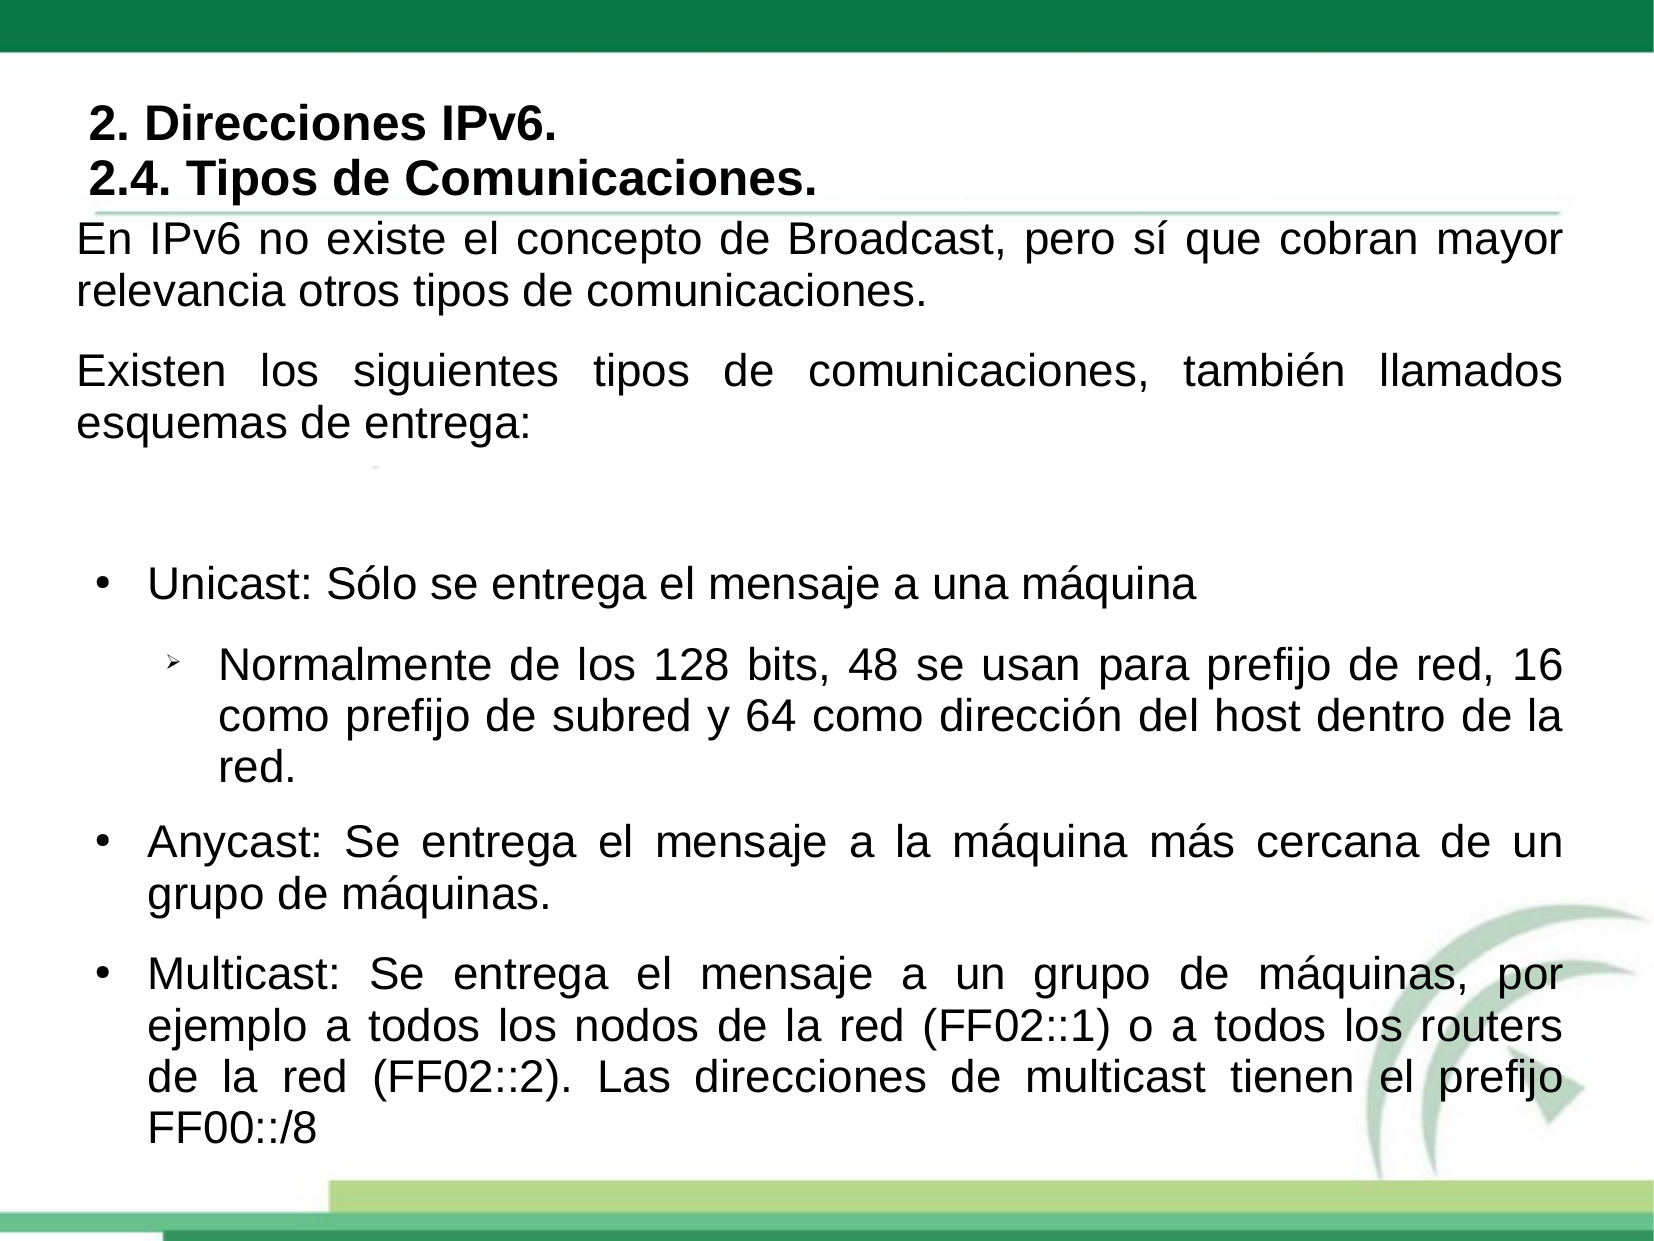

# 2. Direcciones IPv6. 2.4. Tipos de Comunicaciones.
En IPv6 no existe el concepto de Broadcast, pero sí que cobran mayor relevancia otros tipos de comunicaciones.
Existen los siguientes tipos de comunicaciones, también llamados esquemas de entrega:
Unicast: Sólo se entrega el mensaje a una máquina
Normalmente de los 128 bits, 48 se usan para prefijo de red, 16 como prefijo de subred y 64 como dirección del host dentro de la red.
Anycast: Se entrega el mensaje a la máquina más cercana de un grupo de máquinas.
Multicast: Se entrega el mensaje a un grupo de máquinas, por ejemplo a todos los nodos de la red (FF02::1) o a todos los routers de la red (FF02::2). Las direcciones de multicast tienen el prefijo FF00::/8